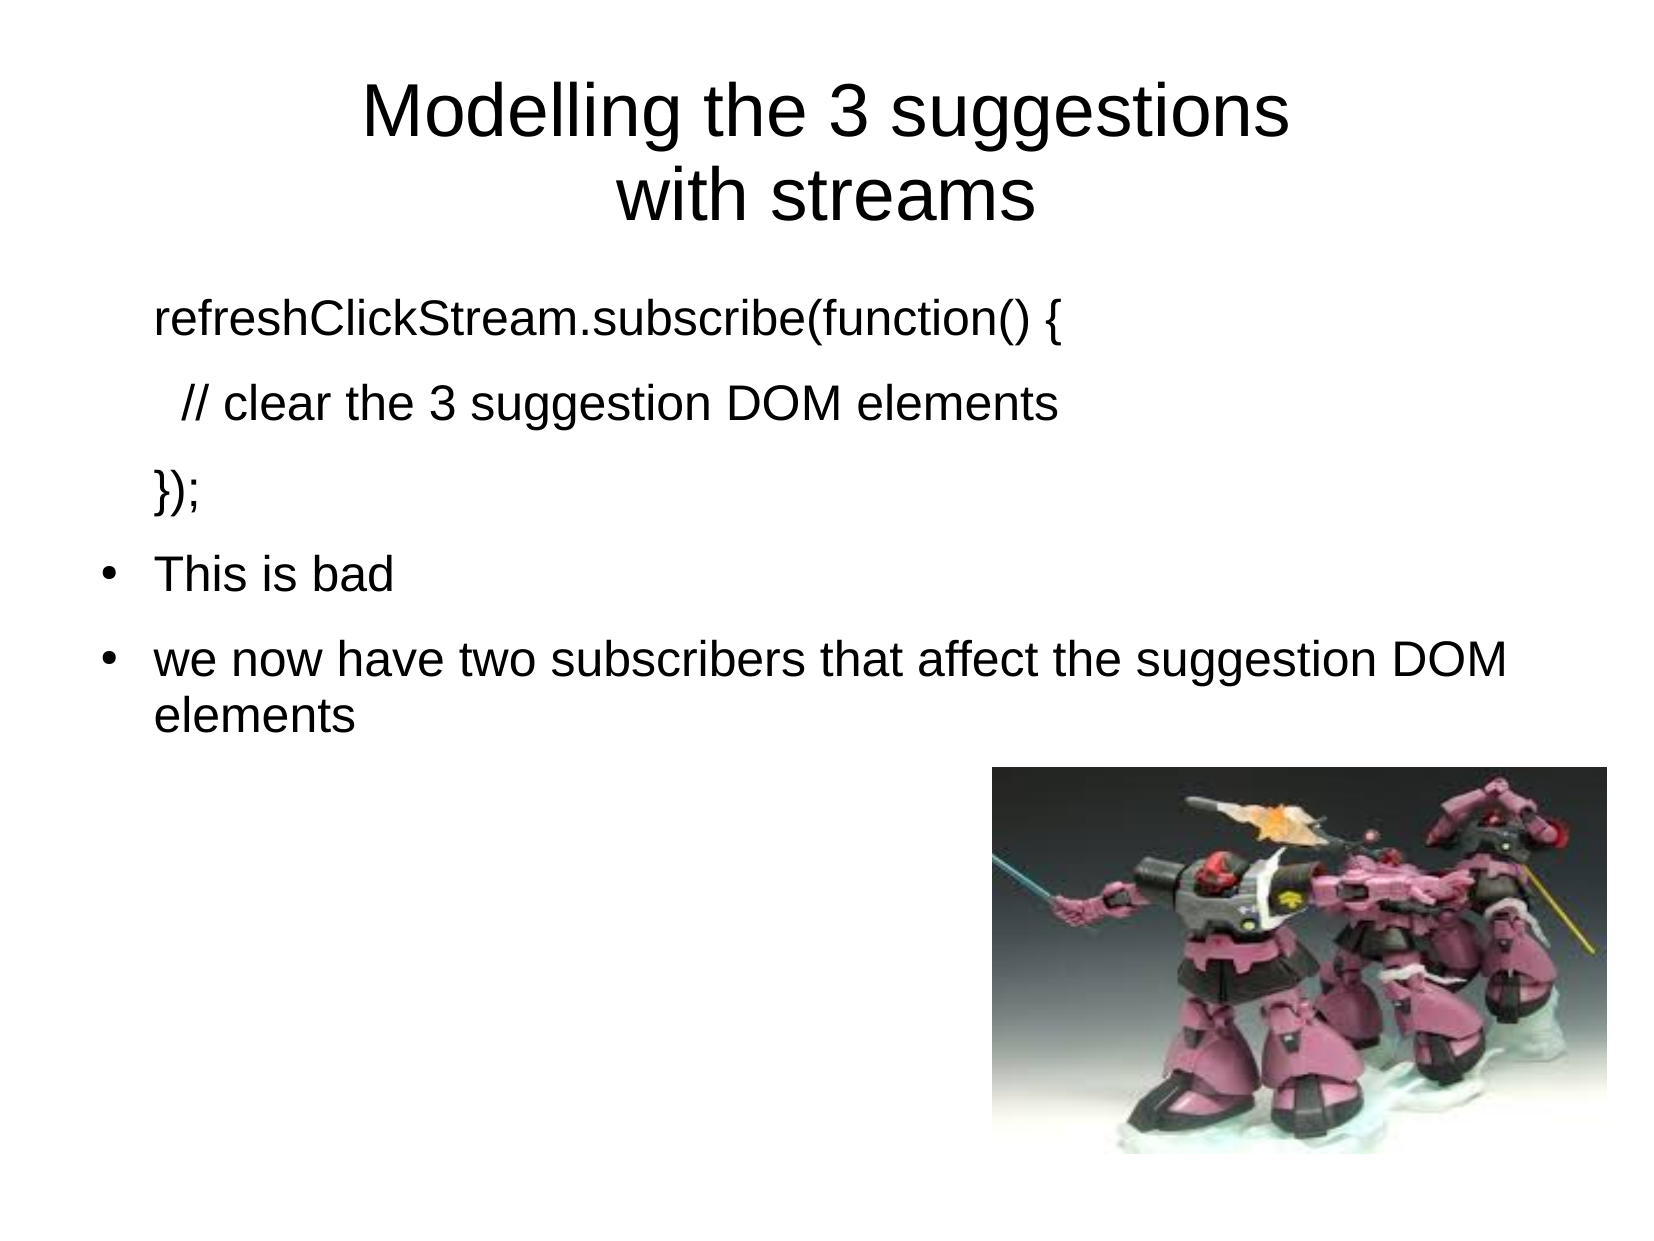

# Modelling the 3 suggestions with streams
refreshClickStream.subscribe(function() {
 // clear the 3 suggestion DOM elements
});
This is bad
we now have two subscribers that affect the suggestion DOM elements